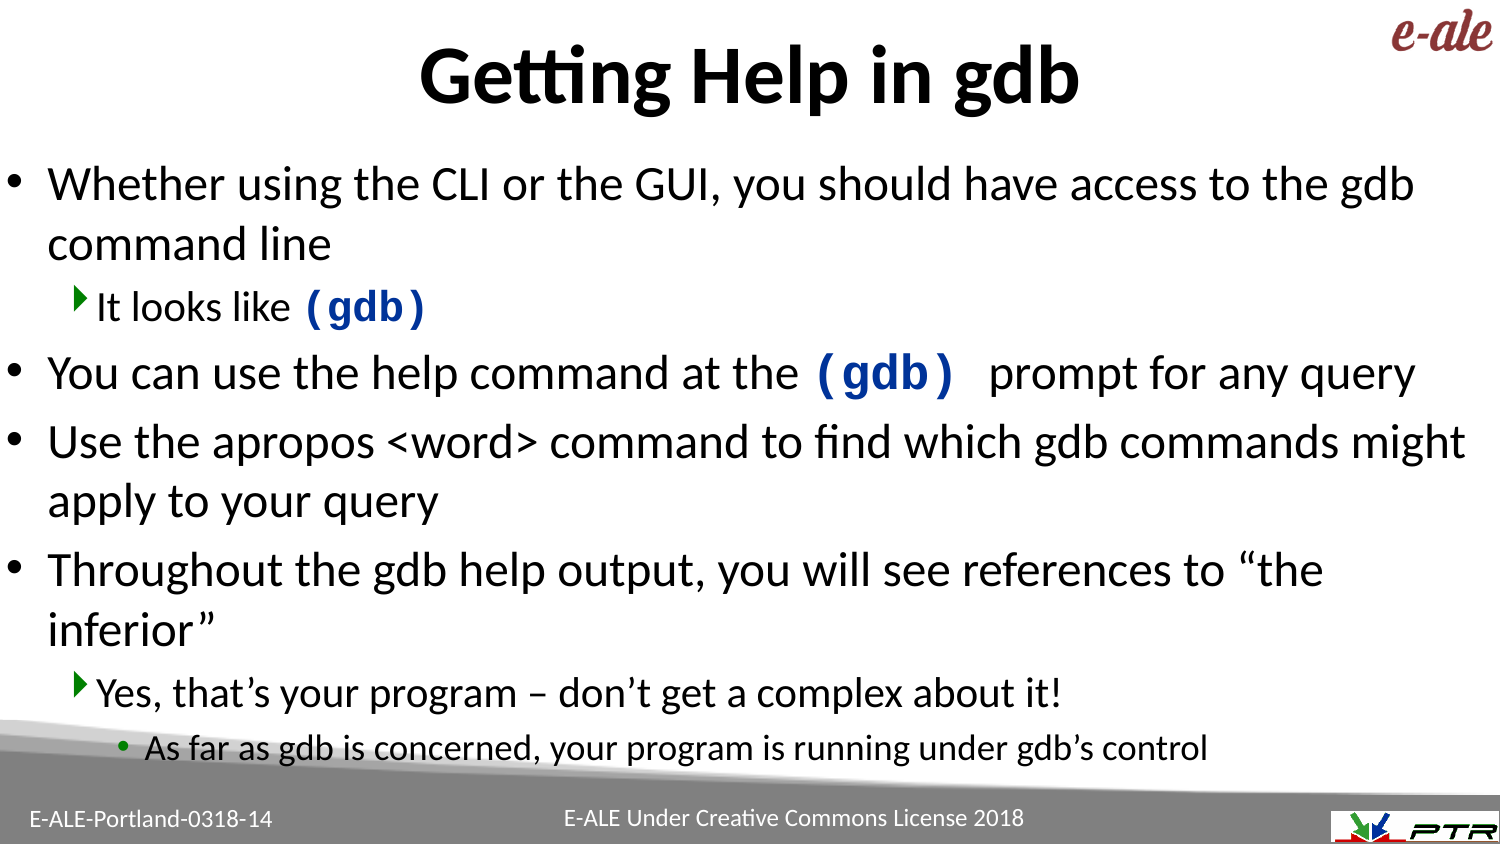

# Getting Help in gdb
Whether using the CLI or the GUI, you should have access to the gdb command line
It looks like (gdb)
You can use the help command at the (gdb) prompt for any query
Use the apropos <word> command to find which gdb commands might apply to your query
Throughout the gdb help output, you will see references to “the inferior”
Yes, that’s your program – don’t get a complex about it!
As far as gdb is concerned, your program is running under gdb’s control
E-ALE-Portland-0318-